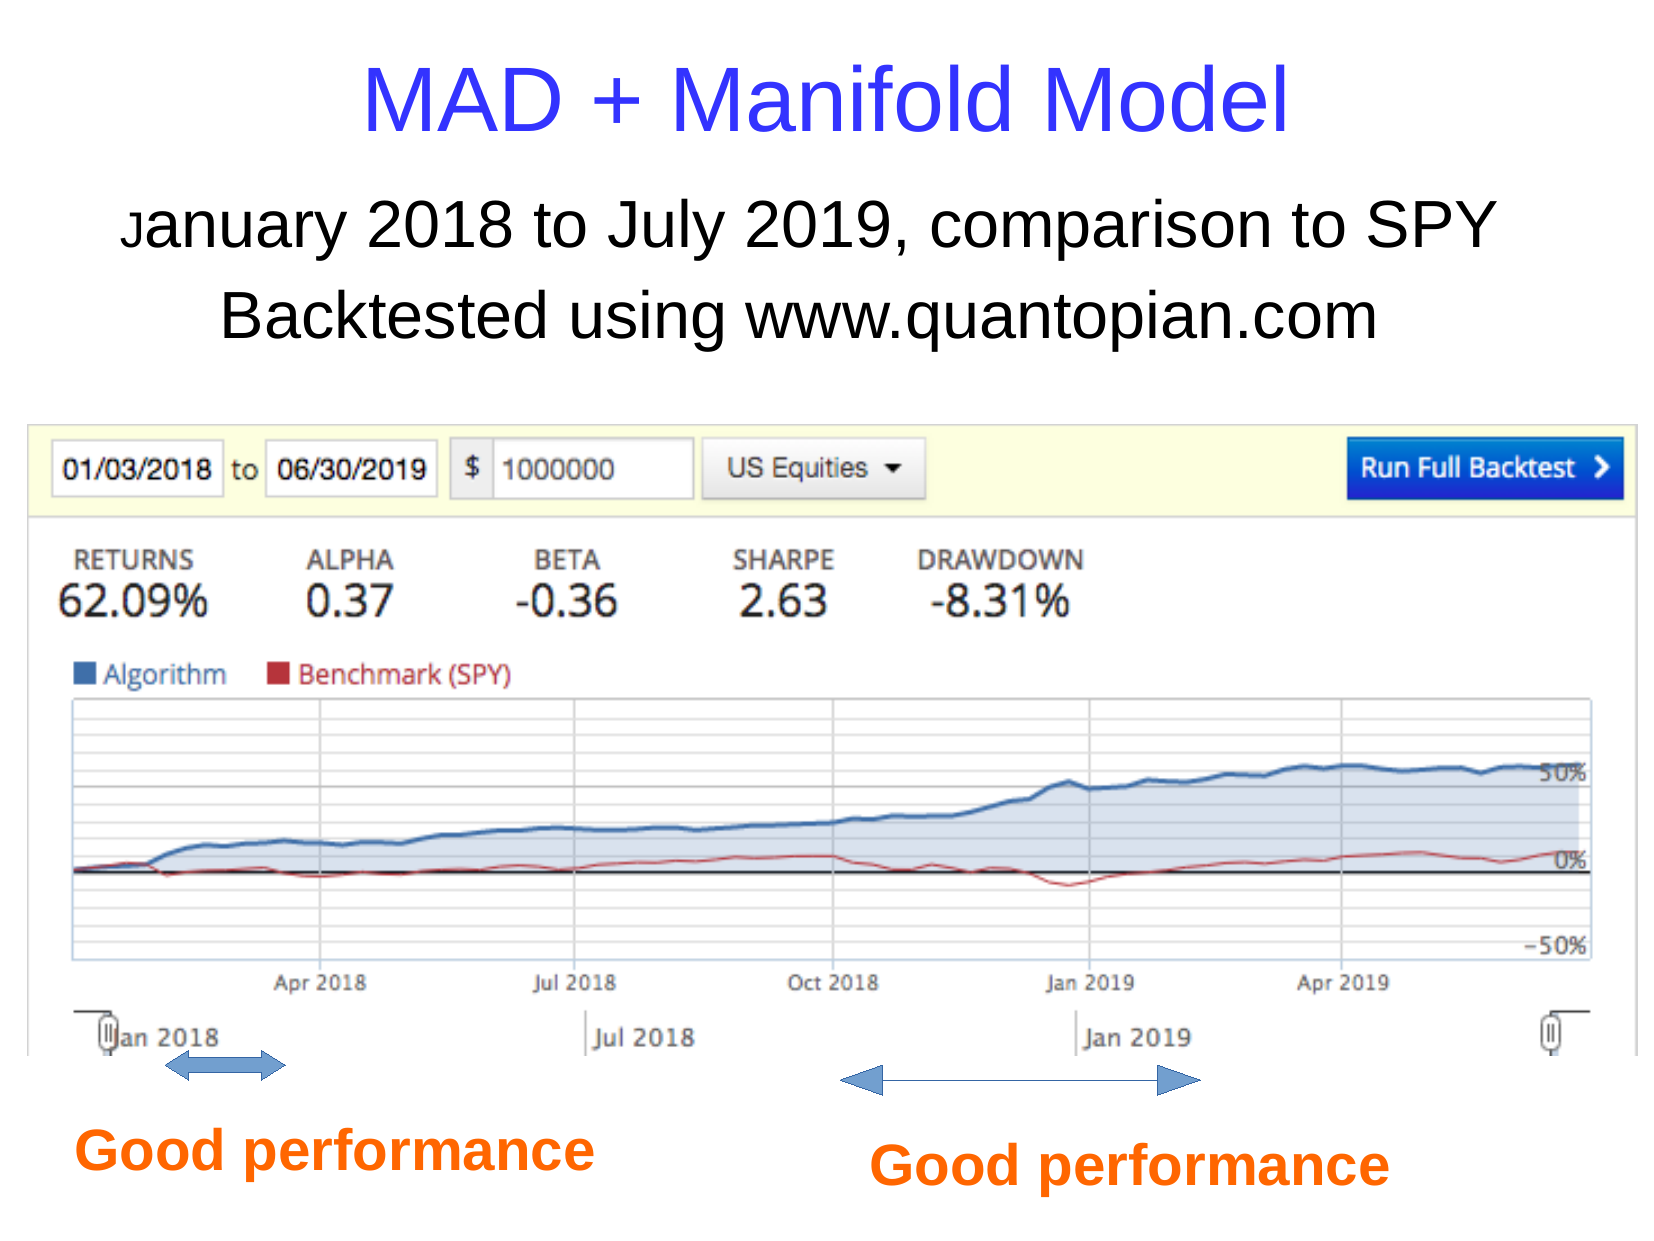

# MAD + Manifold Model
January 2018 to July 2019, comparison to SPY
Backtested using www.quantopian.com
Good performance
Good performance